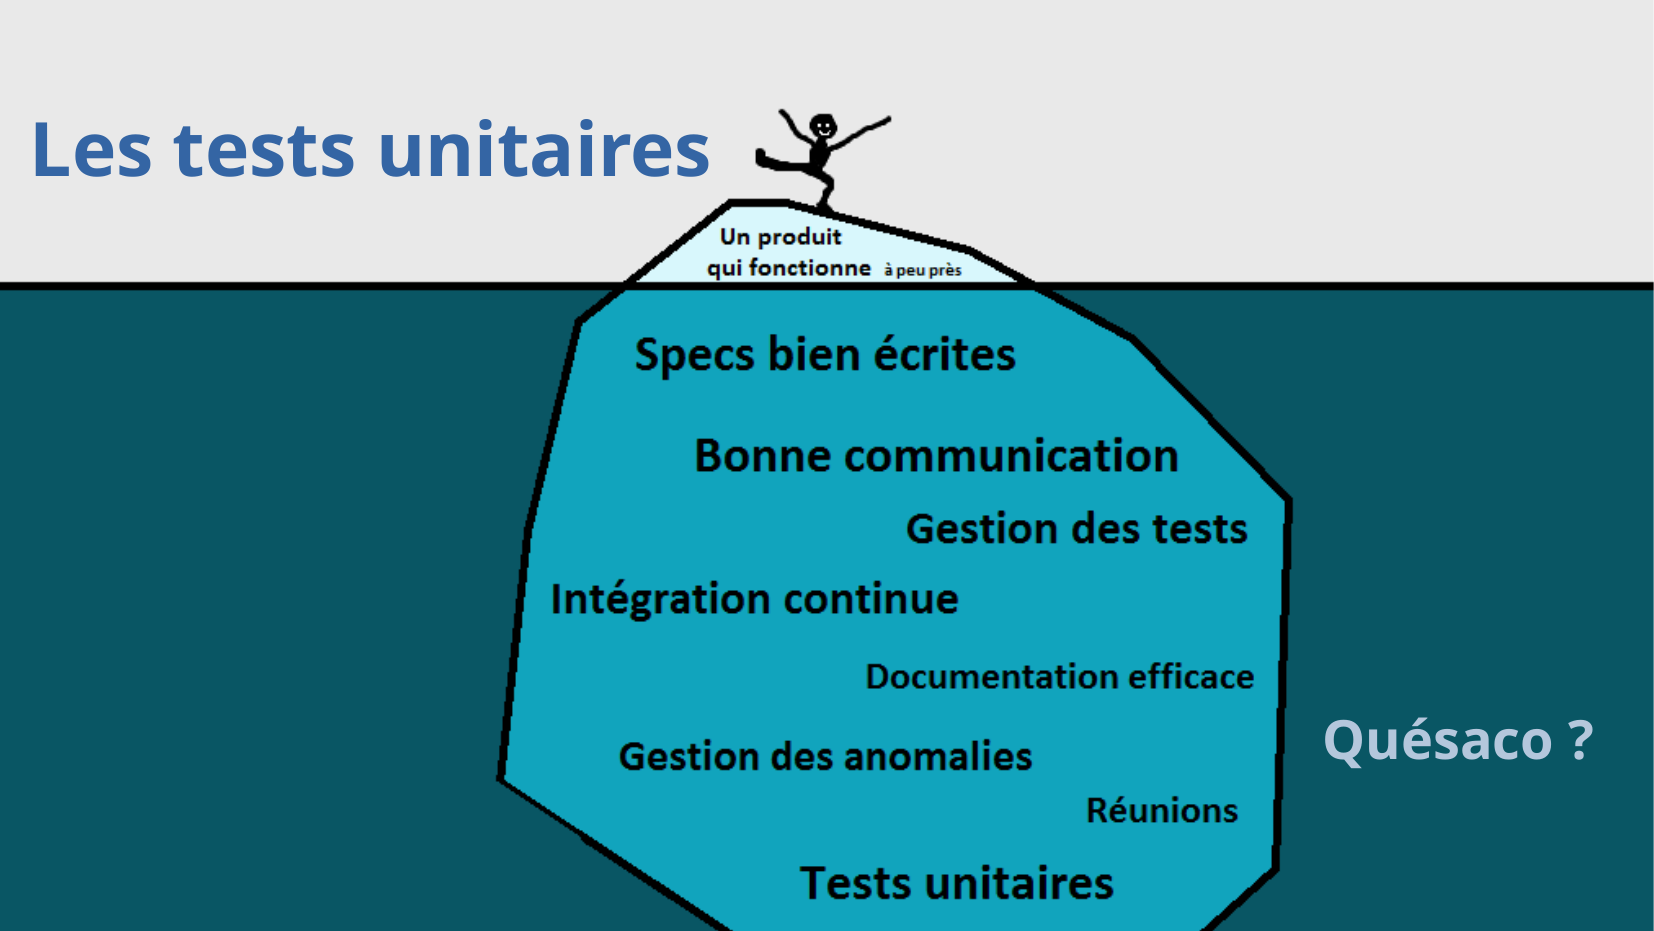

# Les tests unitaires
Quésaco ?
1